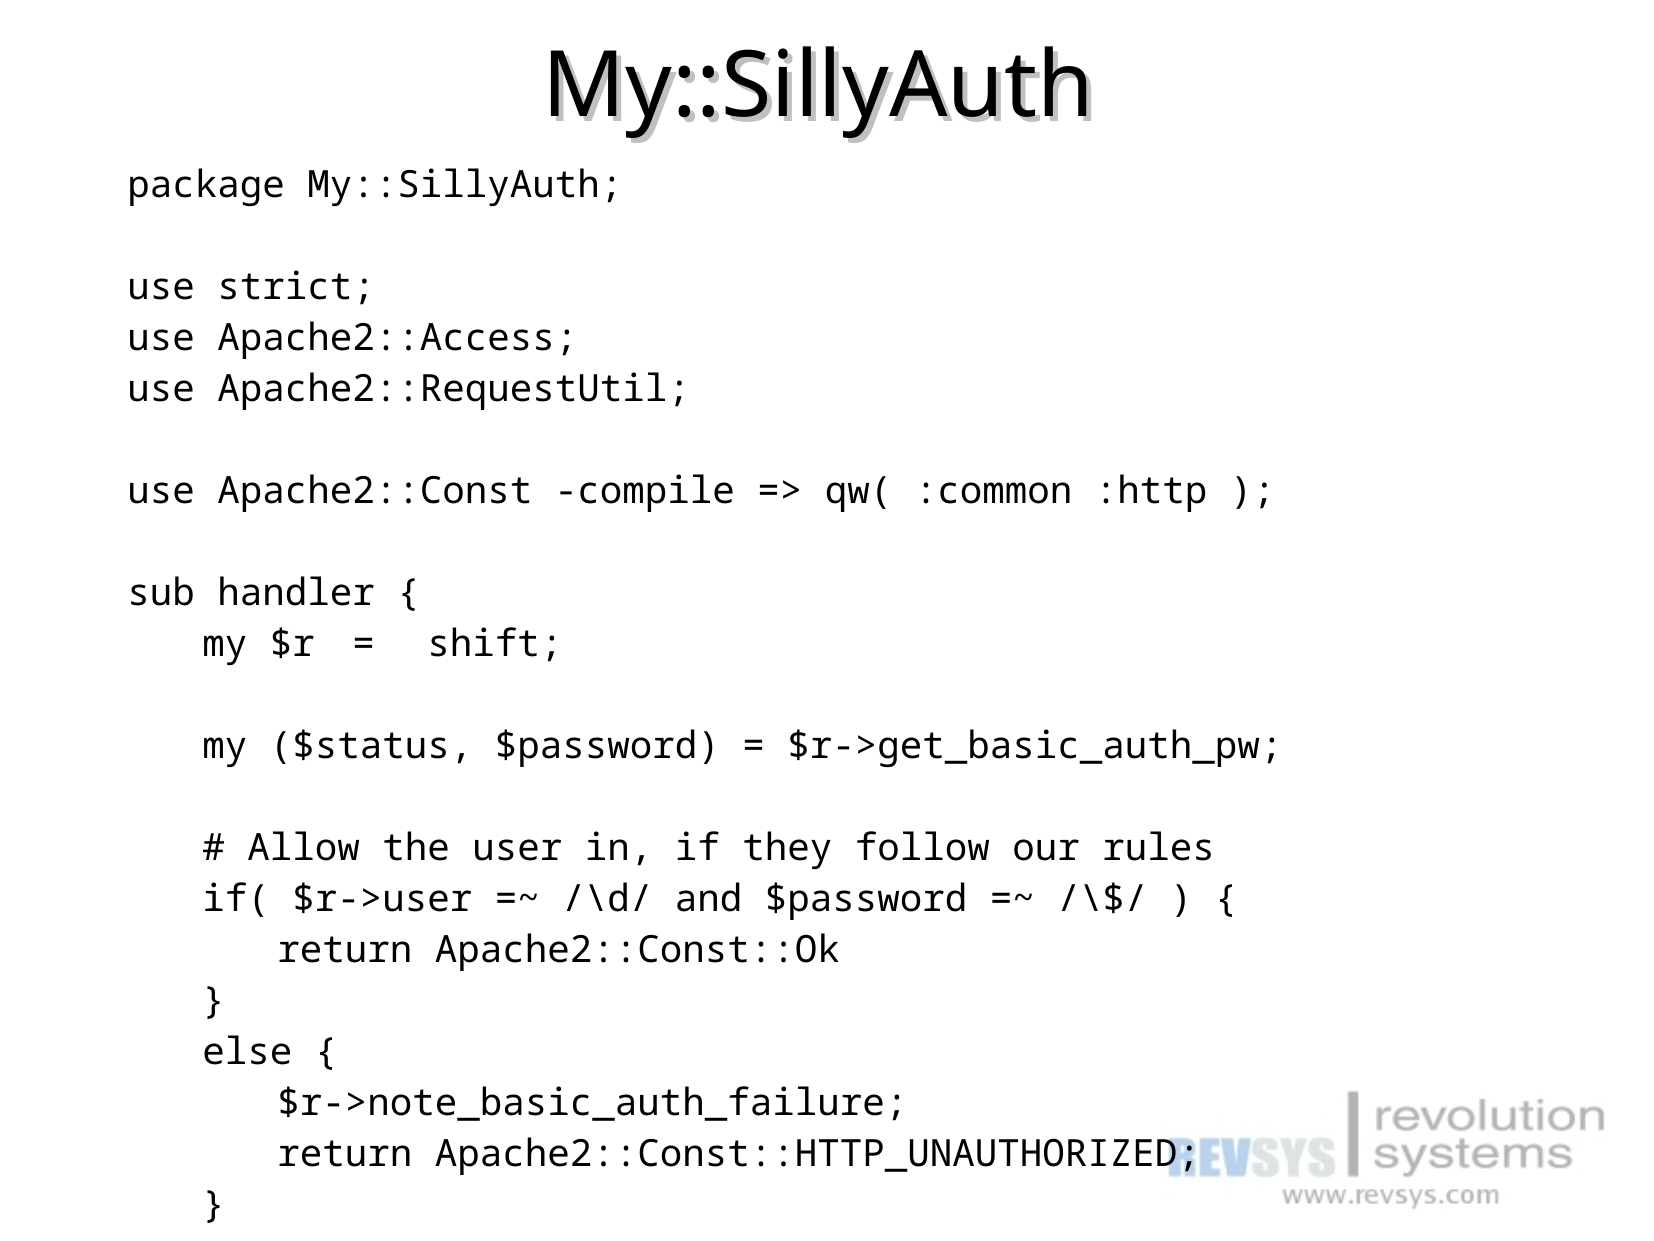

# My::SillyAuth
package My::SillyAuth;
use strict;
use Apache2::Access;
use Apache2::RequestUtil;
use Apache2::Const -compile => qw( :common :http );
sub handler {
	my $r	=	shift;
	my ($status, $password) = $r->get_basic_auth_pw;
	# Allow the user in, if they follow our rules
	if( $r->user =~ /\d/ and $password =~ /\$/ ) {
		return Apache2::Const::Ok
	}
	else {
		$r->note_basic_auth_failure;
		return Apache2::Const::HTTP_UNAUTHORIZED;
	}
1;